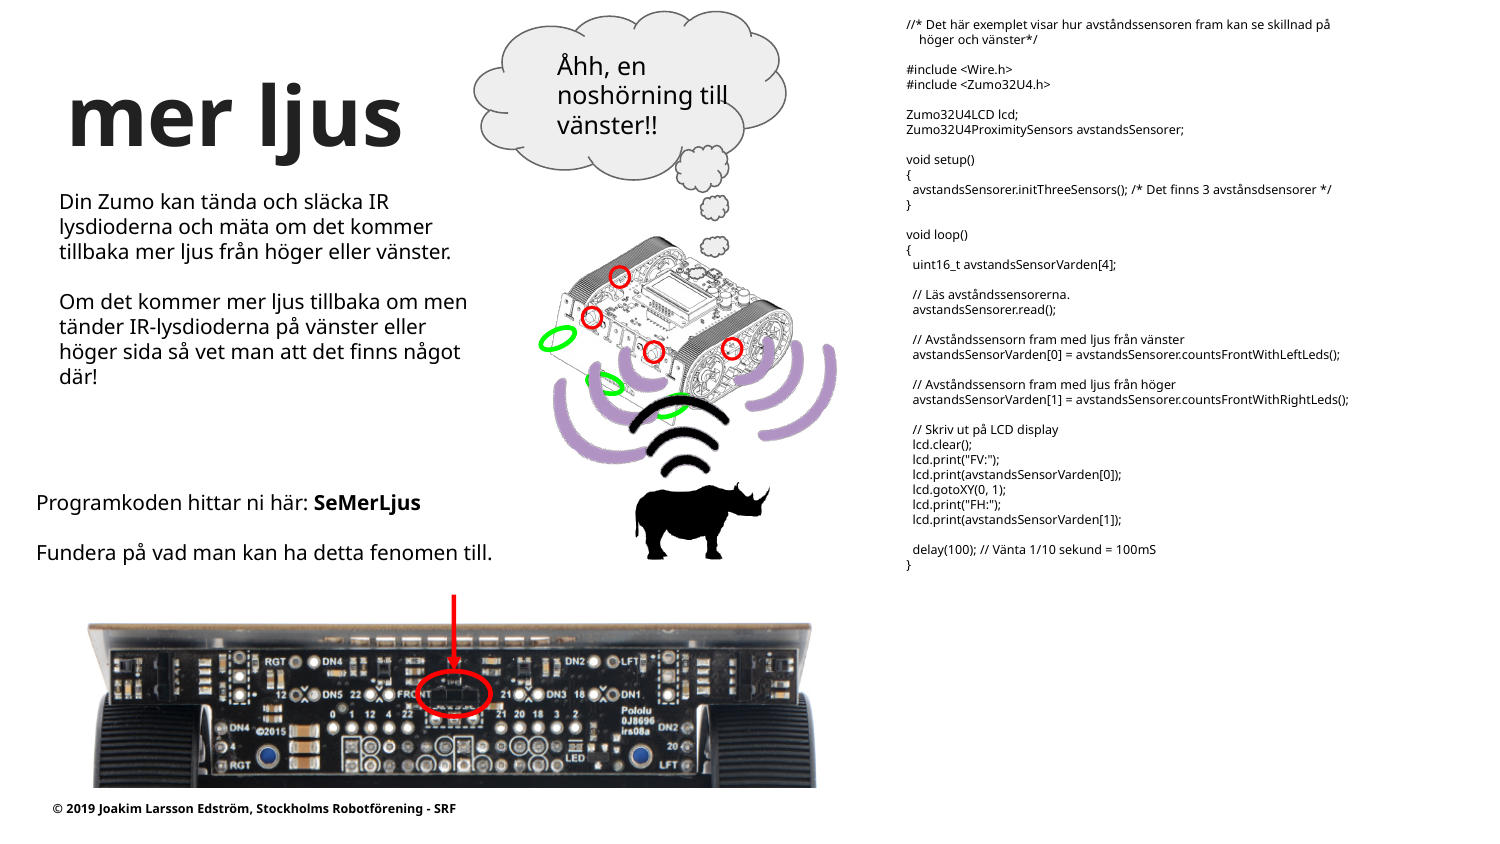

//* Det här exemplet visar hur avståndssensoren fram kan se skillnad på
 höger och vänster*/
#include <Wire.h>
#include <Zumo32U4.h>
Zumo32U4LCD lcd;
Zumo32U4ProximitySensors avstandsSensorer;
void setup()
{
 avstandsSensorer.initThreeSensors(); /* Det finns 3 avstånsdsensorer */
}
void loop()
{
 uint16_t avstandsSensorVarden[4];
 // Läs avståndssensorerna.
 avstandsSensorer.read();
 // Avståndssensorn fram med ljus från vänster
 avstandsSensorVarden[0] = avstandsSensorer.countsFrontWithLeftLeds();
 // Avståndssensorn fram med ljus från höger
 avstandsSensorVarden[1] = avstandsSensorer.countsFrontWithRightLeds();
 // Skriv ut på LCD display
 lcd.clear();
 lcd.print("FV:");
 lcd.print(avstandsSensorVarden[0]);
 lcd.gotoXY(0, 1);
 lcd.print("FH:");
 lcd.print(avstandsSensorVarden[1]);
 delay(100); // Vänta 1/10 sekund = 100mS
}
Åhh, en noshörning till vänster!!
# mer ljus
Din Zumo kan tända och släcka IR lysdioderna och mäta om det kommer tillbaka mer ljus från höger eller vänster.
Om det kommer mer ljus tillbaka om men tänder IR-lysdioderna på vänster eller höger sida så vet man att det finns något där!
Programkoden hittar ni här: SeMerLjus
Fundera på vad man kan ha detta fenomen till.
© 2019 Joakim Larsson Edström, Stockholms Robotförening - SRF